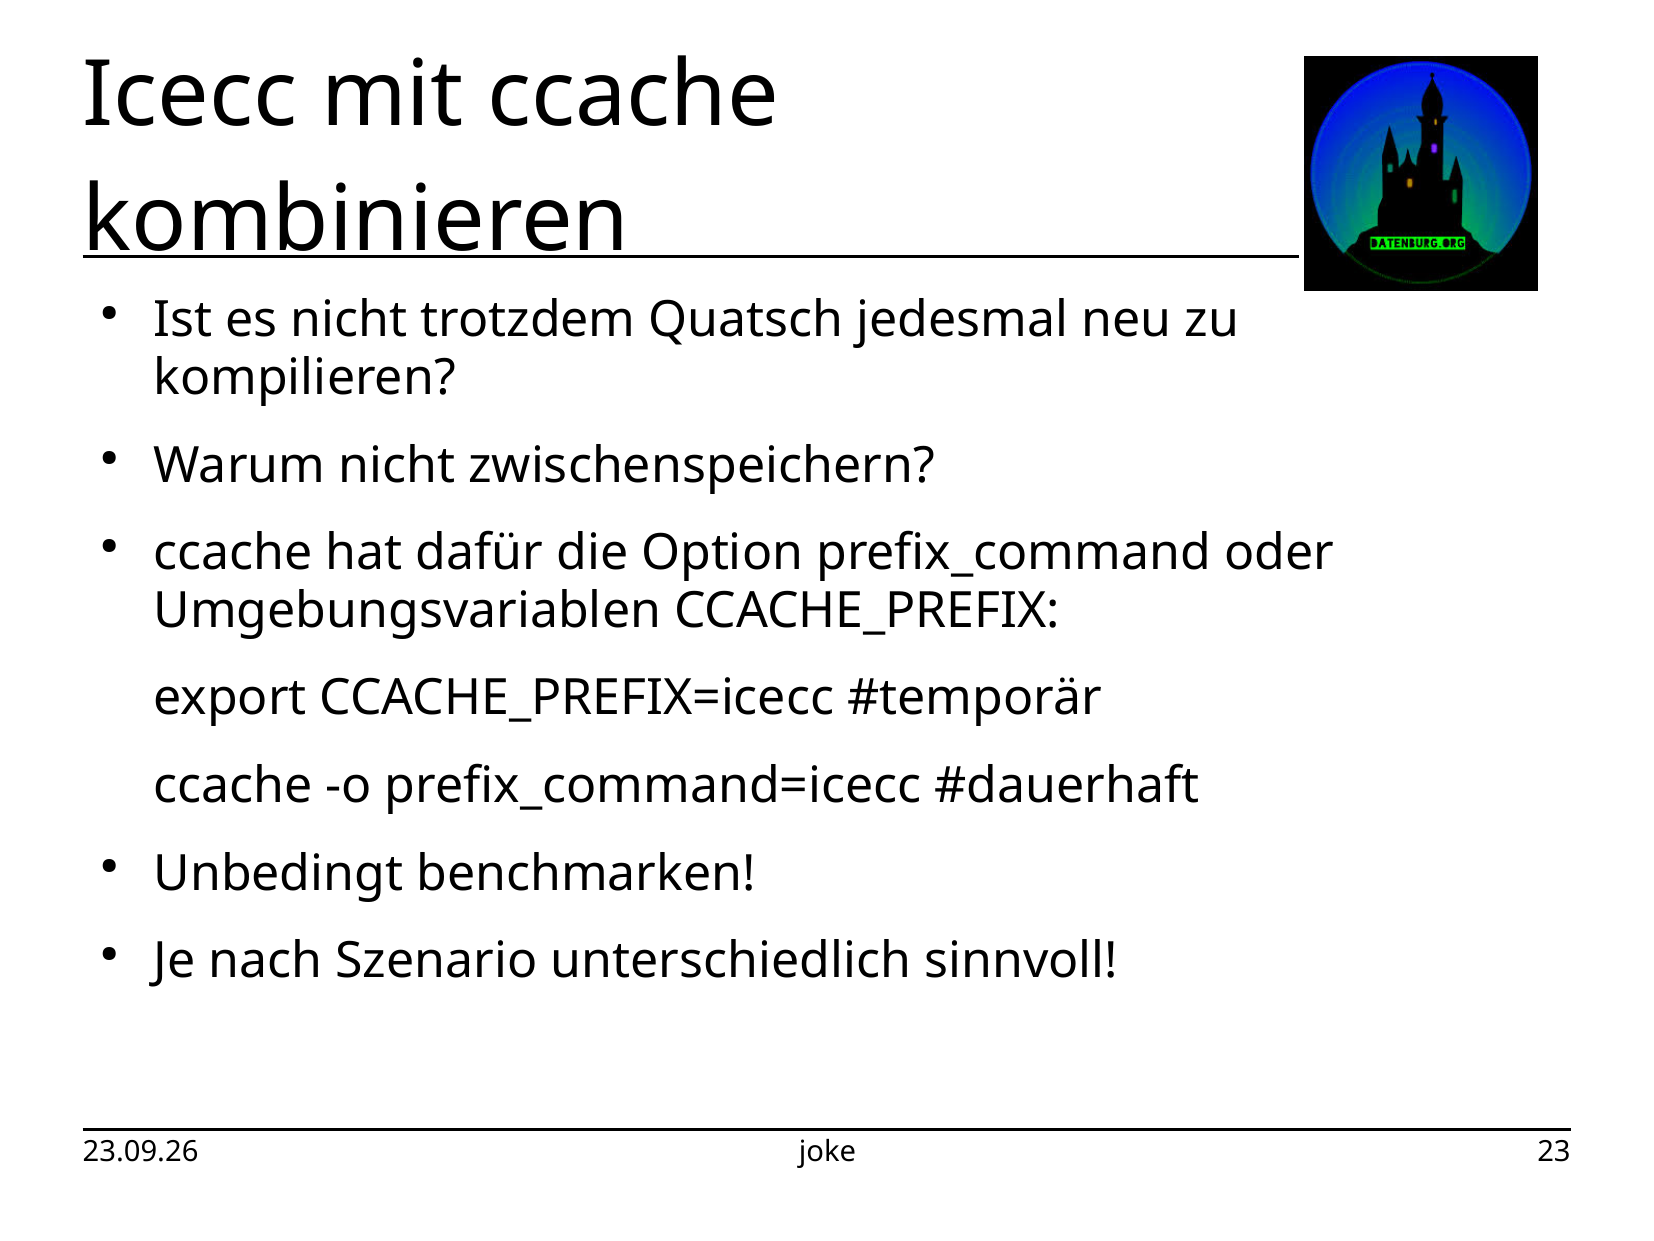

# Icecc mit ccache kombinieren
Ist es nicht trotzdem Quatsch jedesmal neu zu kompilieren?
Warum nicht zwischenspeichern?
ccache hat dafür die Option prefix_command oder Umgebungsvariablen CCACHE_PREFIX:
export CCACHE_PREFIX=icecc #temporär
ccache -o prefix_command=icecc #dauerhaft
Unbedingt benchmarken!
Je nach Szenario unterschiedlich sinnvoll!
Chrissi^
23